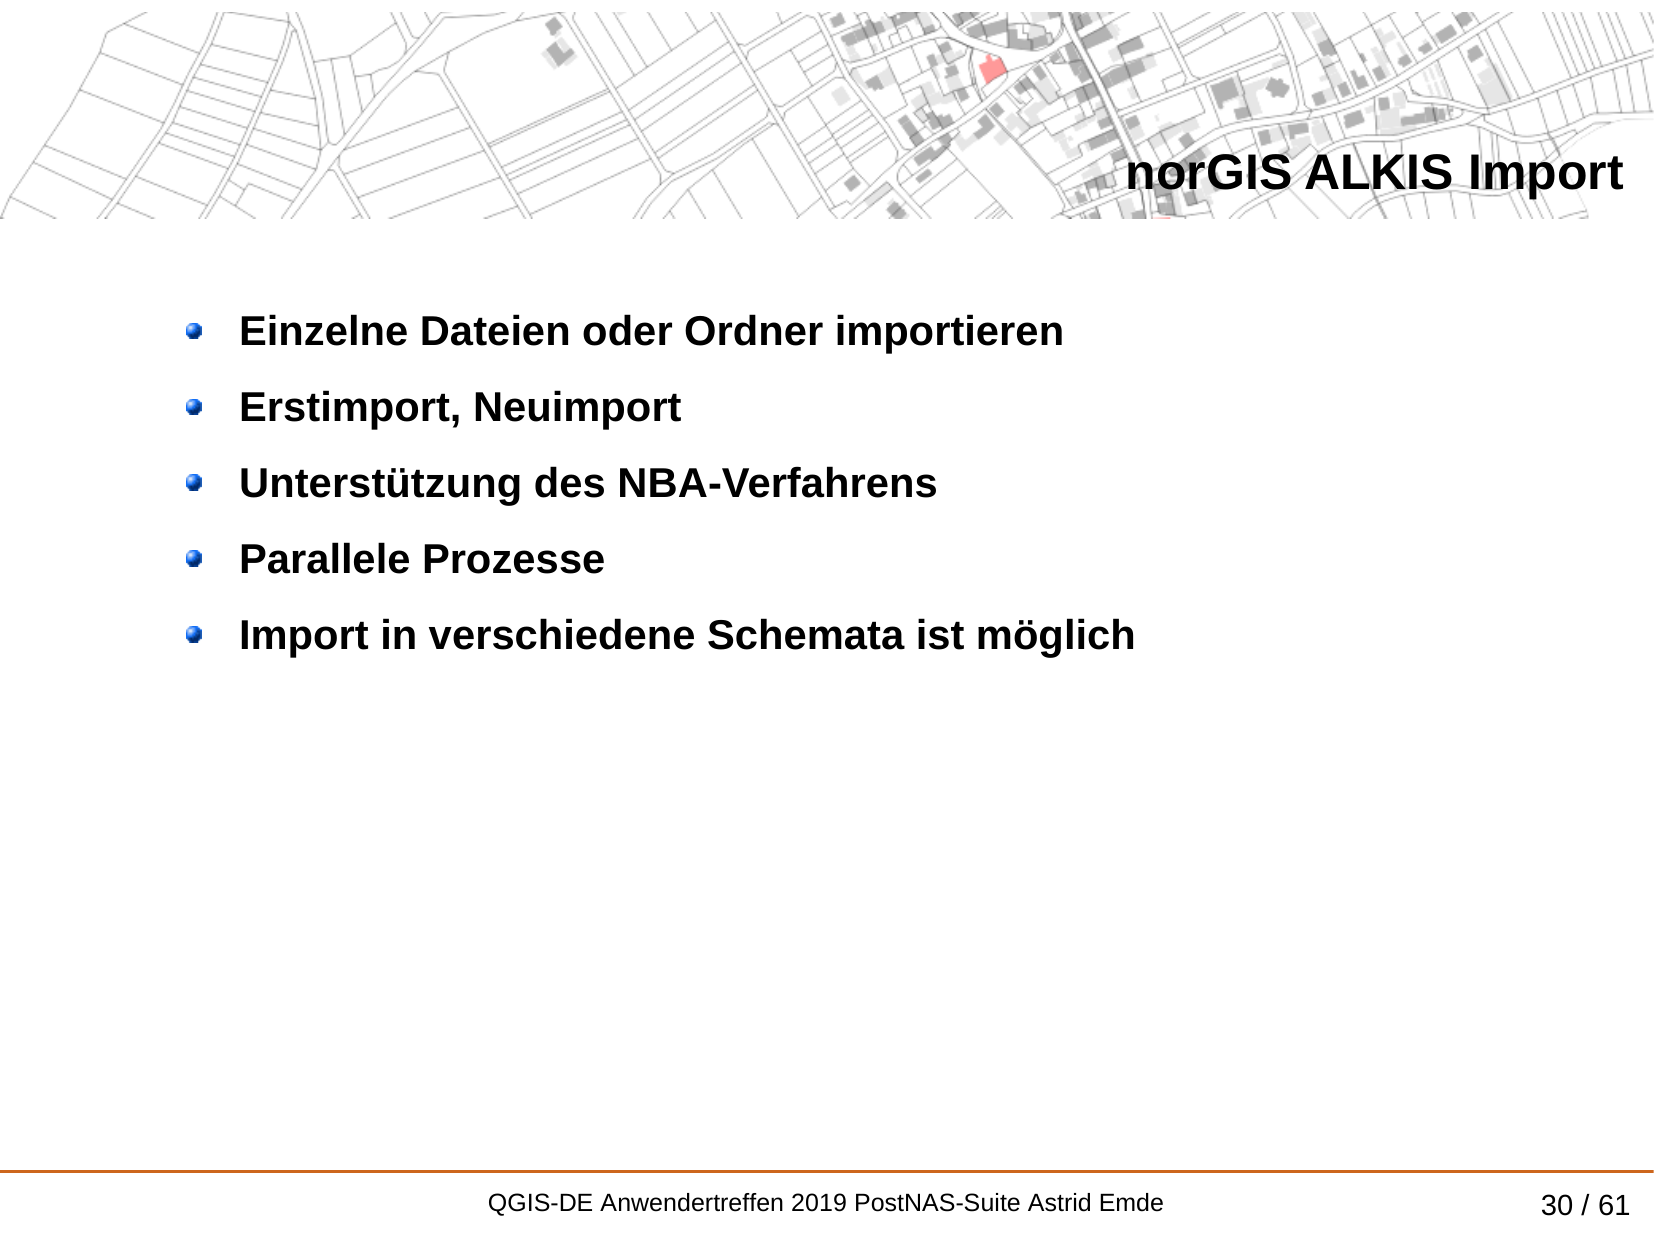

# norGIS ALKIS Import
Einzelne Dateien oder Ordner importieren
Erstimport, Neuimport
Unterstützung des NBA-Verfahrens
Parallele Prozesse
Import in verschiedene Schemata ist möglich